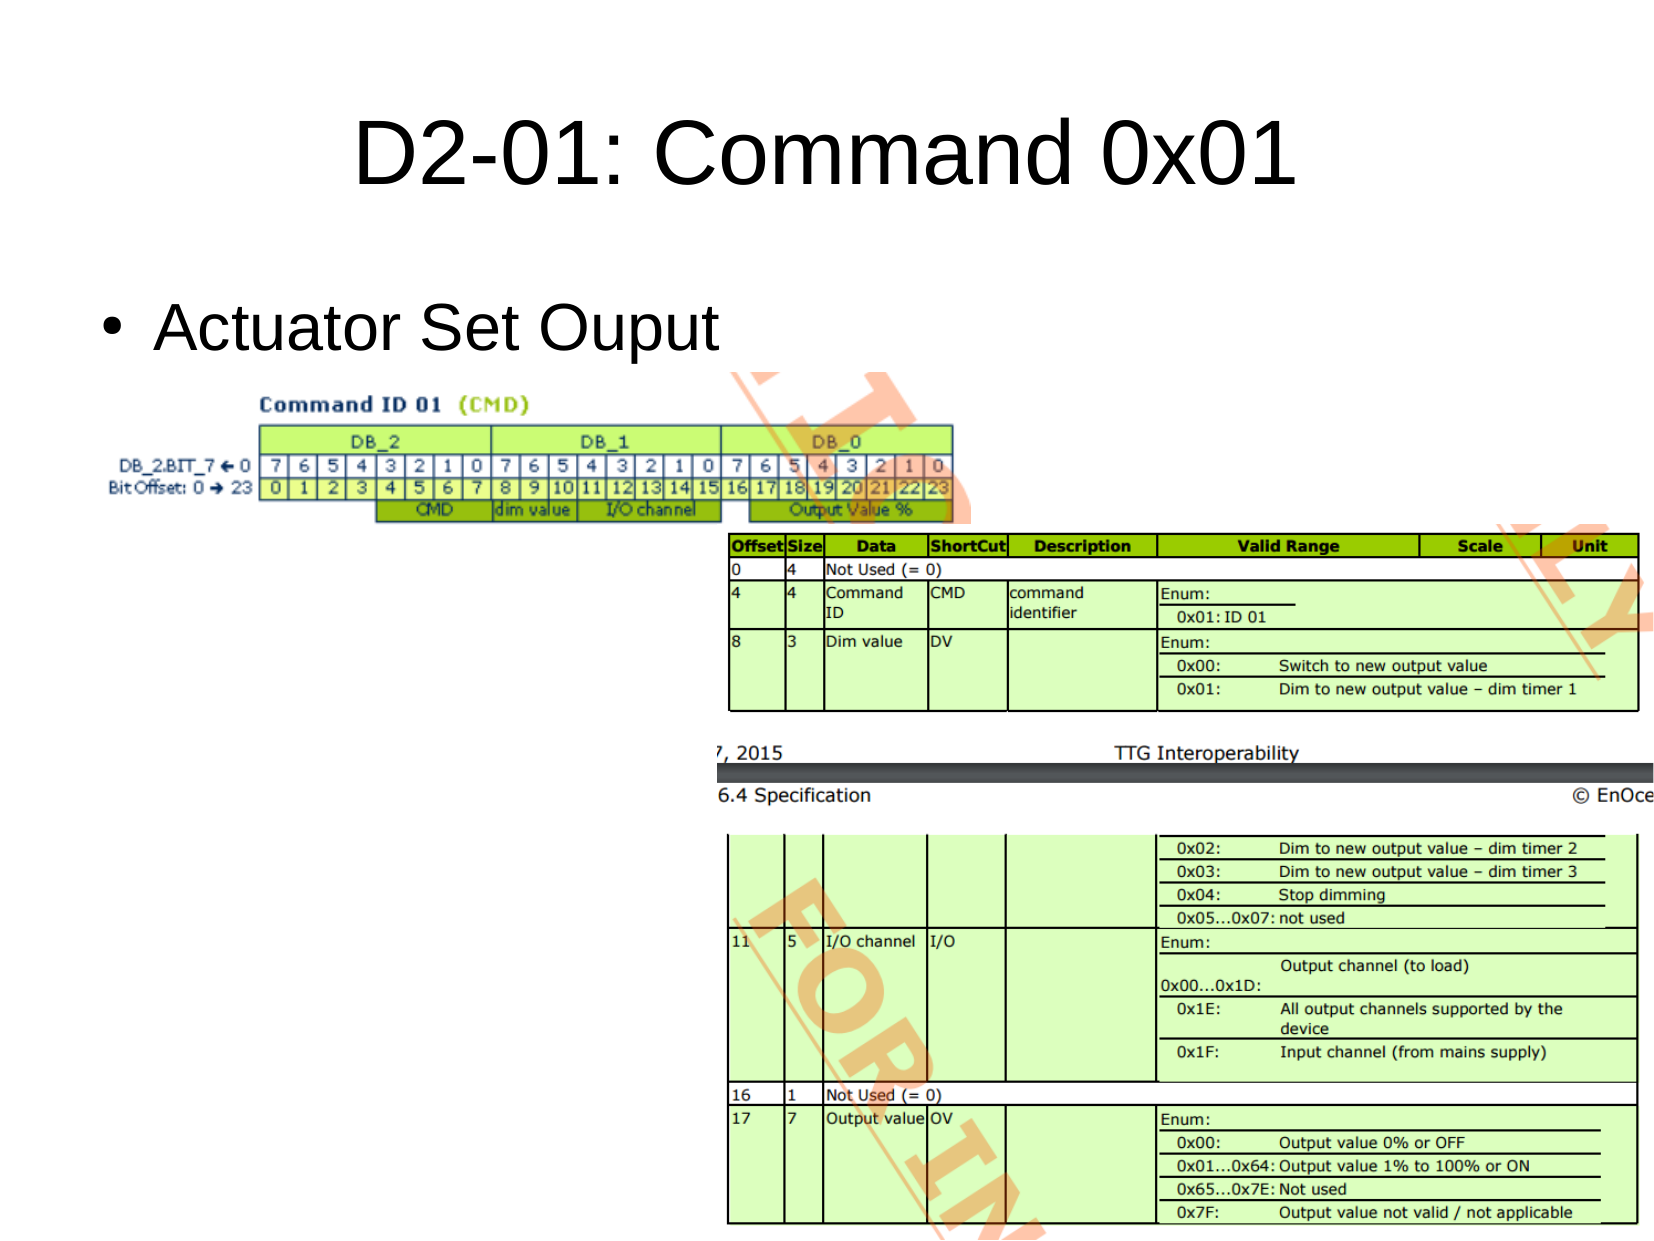

# D2-01: Command 0x01
Actuator Set Ouput